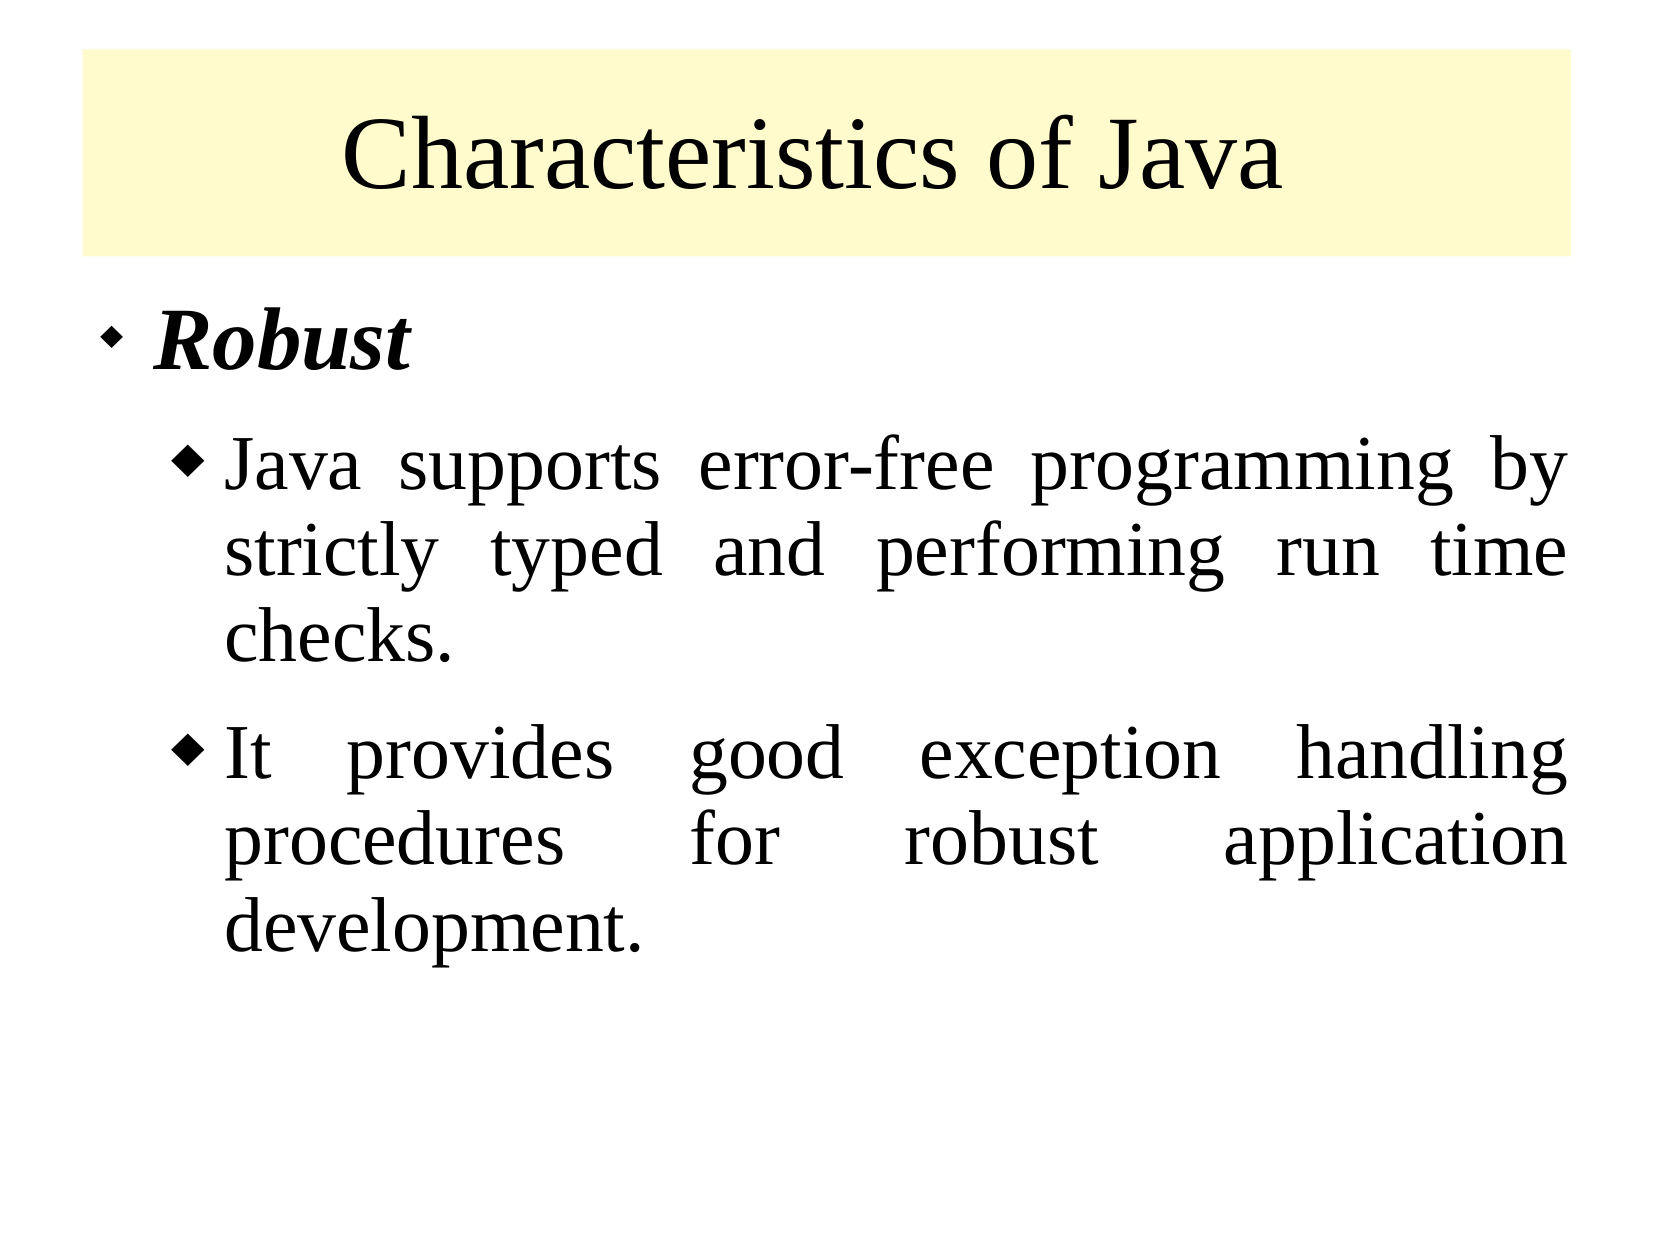

# Characteristics of Java
Robust
Java supports error-free programming by strictly typed and performing run time checks.
It provides good exception handling procedures for robust application development.